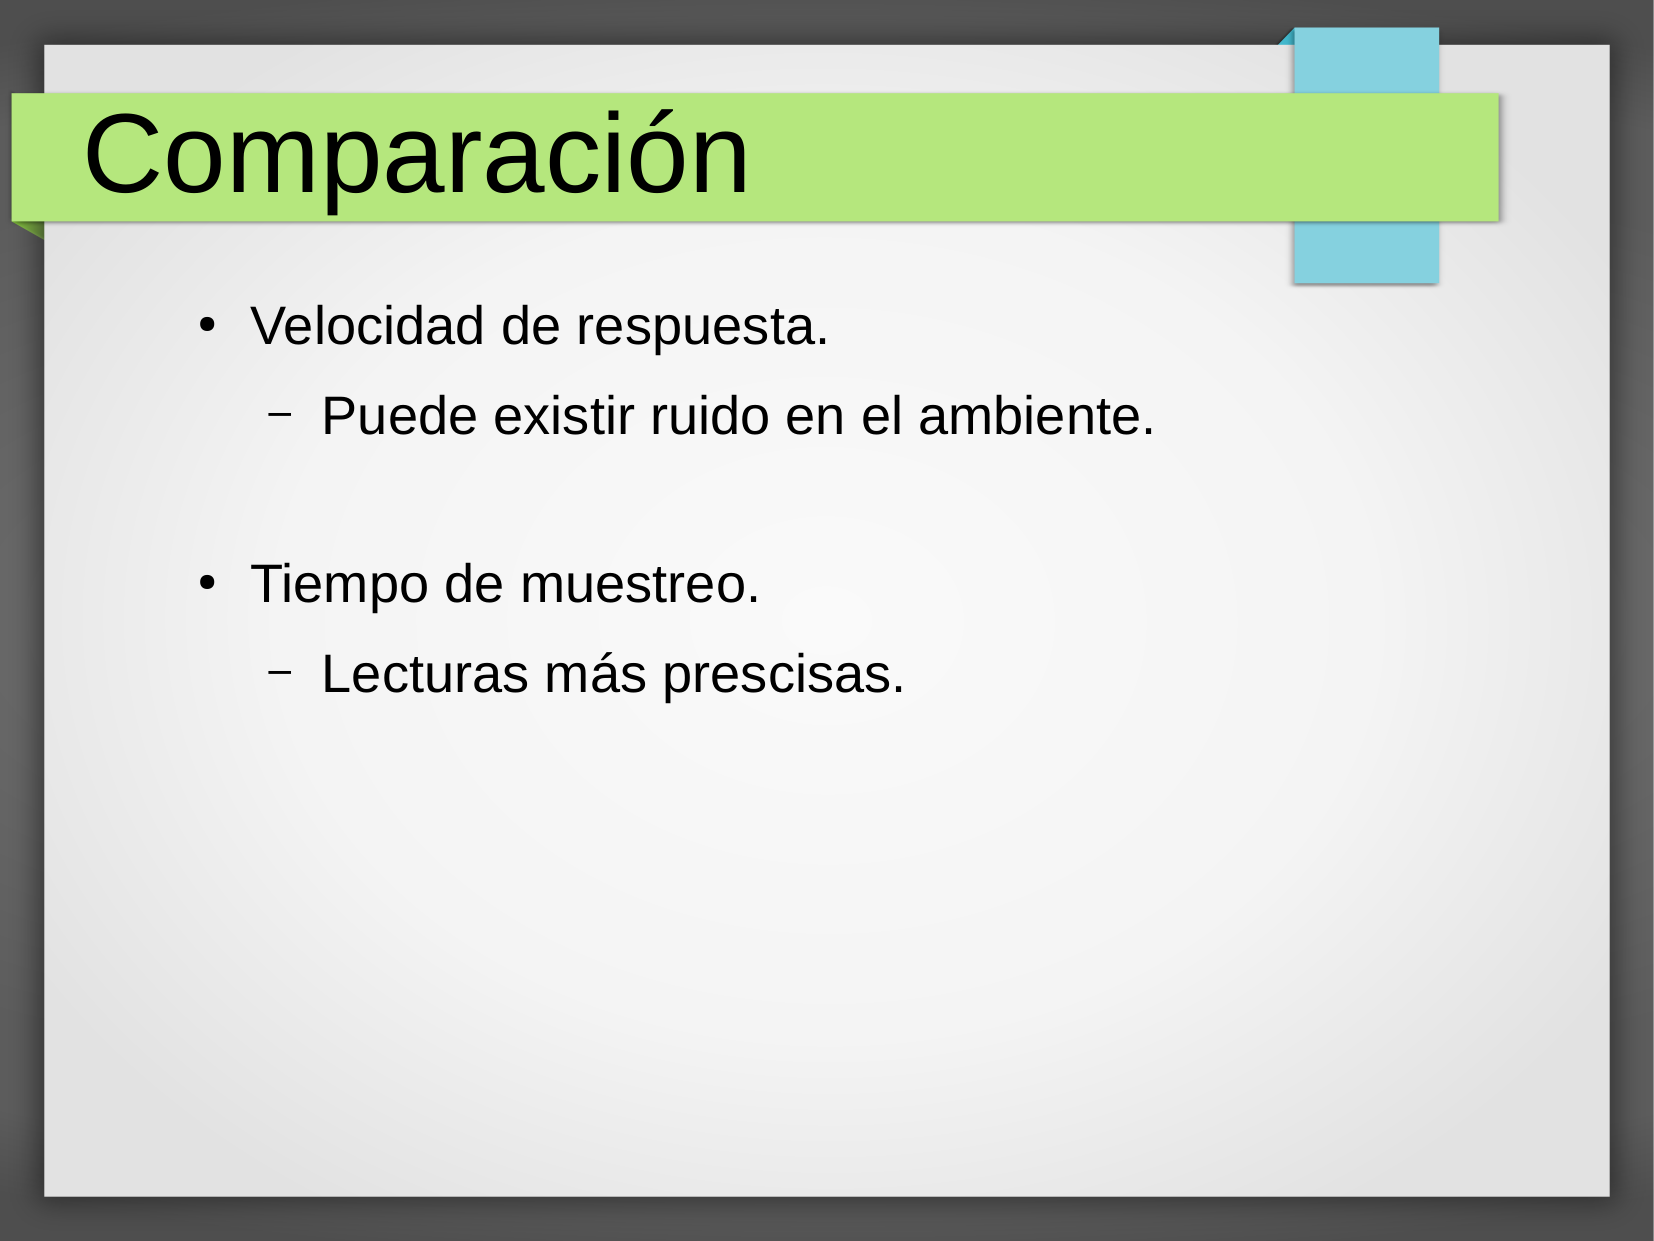

# Comparación
Velocidad de respuesta.
Puede existir ruido en el ambiente.
Tiempo de muestreo.
Lecturas más prescisas.